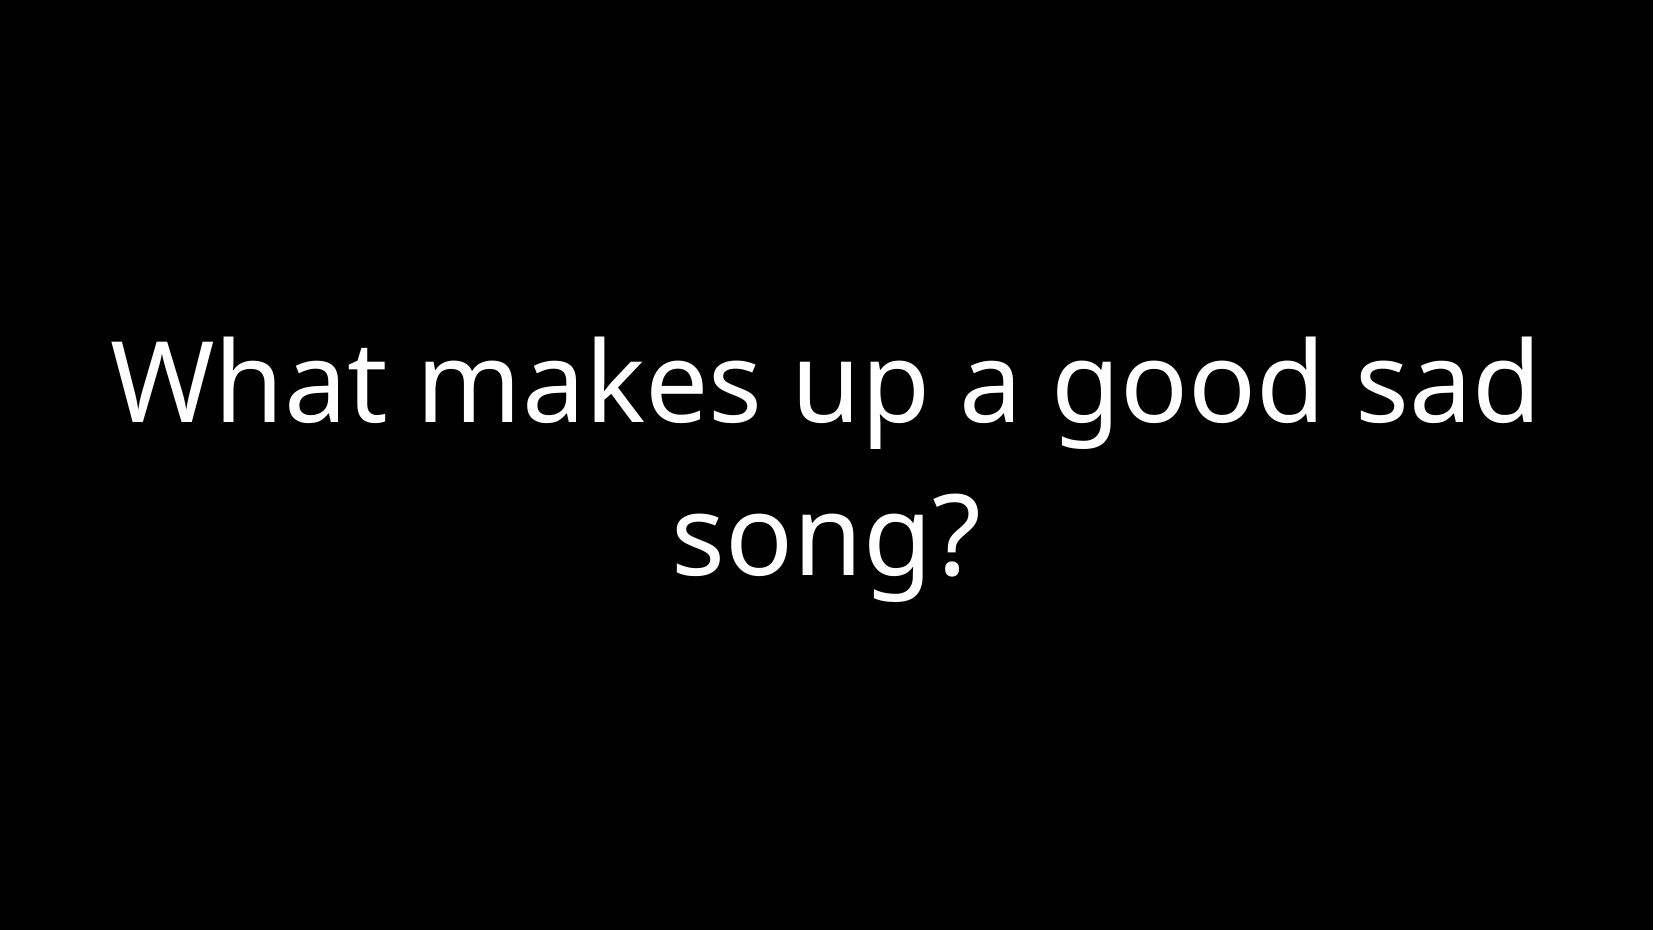

# What makes up a good sad song?